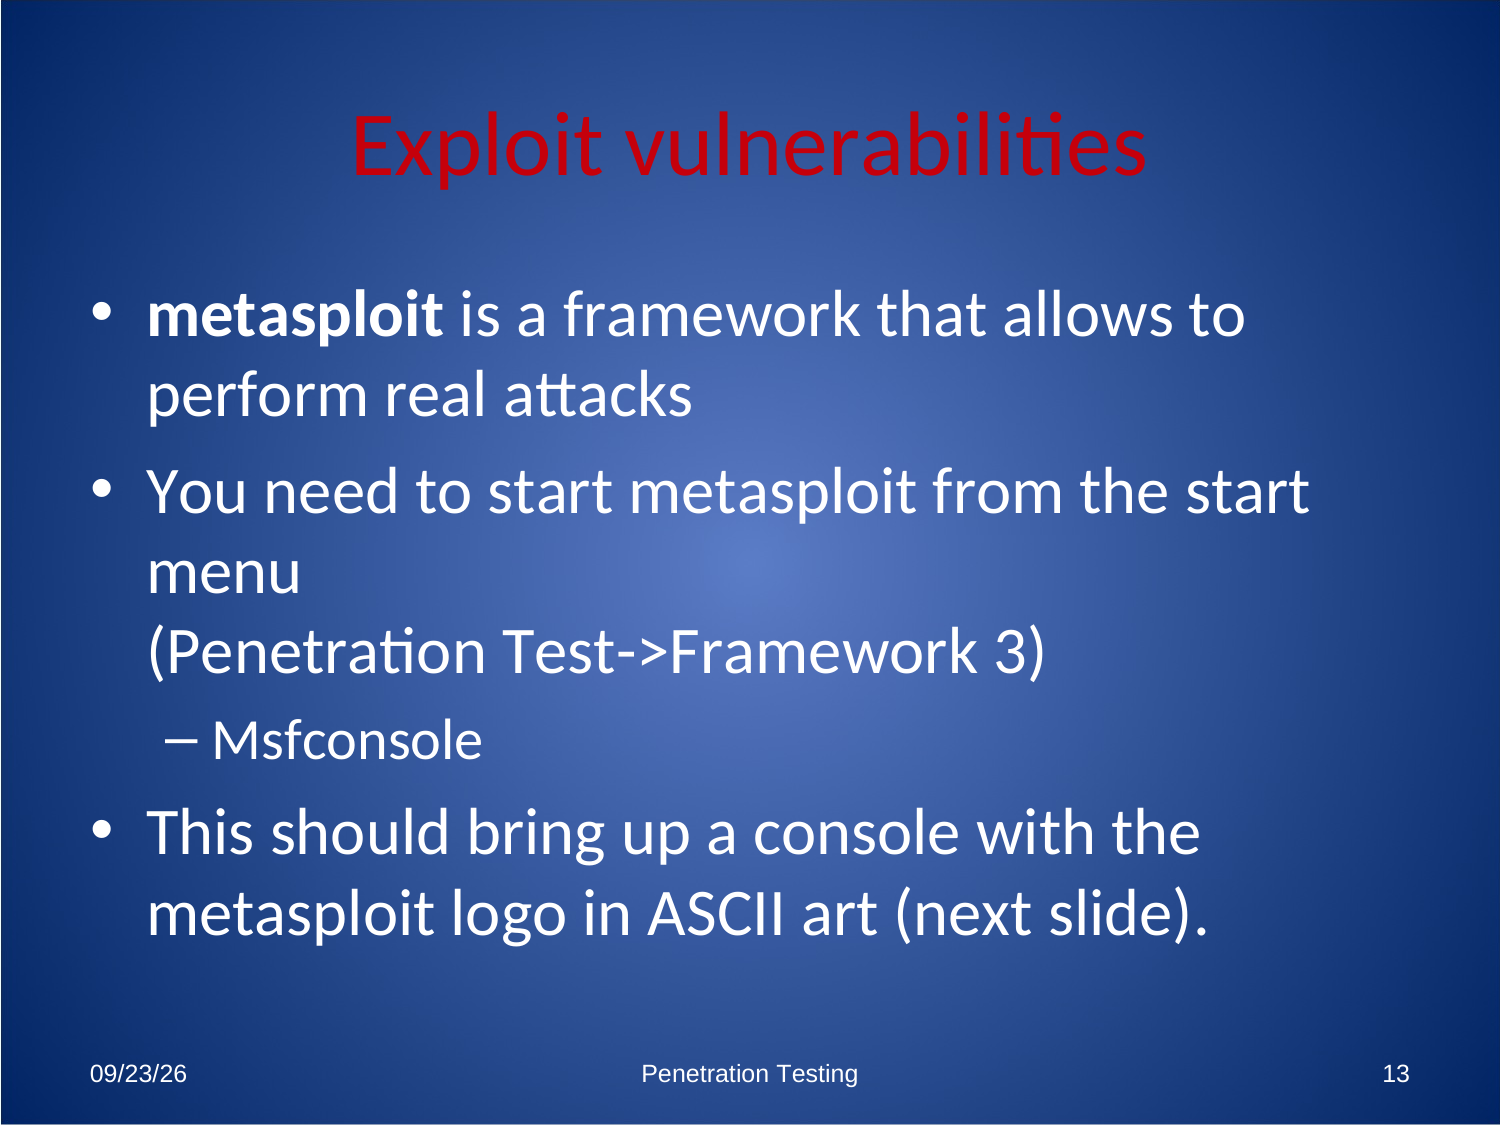

# Exploit vulnerabilities
metasploit is a framework that allows to perform real attacks
You need to start metasploit from the start menu
(Penetration Test->Framework 3)
Msfconsole
This should bring up a console with the metasploit logo in ASCII art (next slide).
Penetration Testing